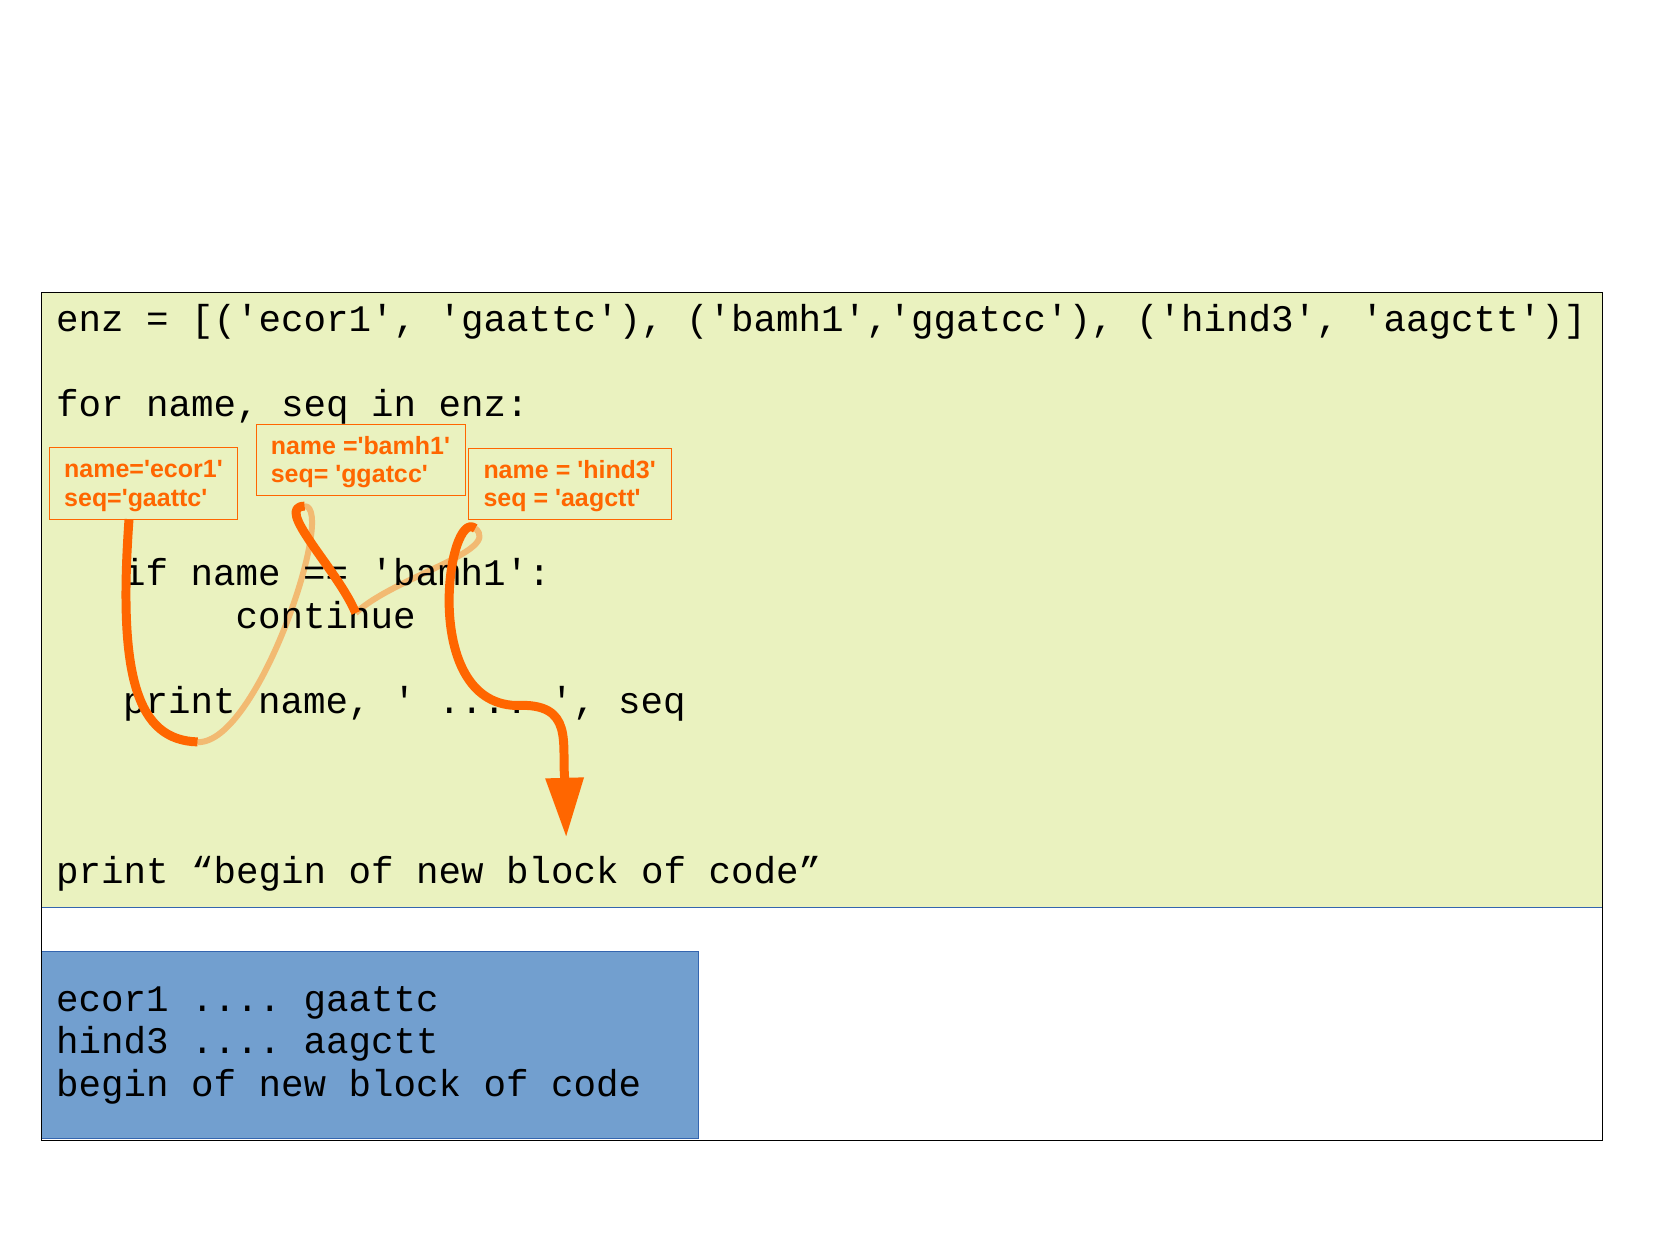

enz = [('ecor1', 'gaattc'), ('bamh1','ggatcc'), ('hind3', 'aagctt')]
for name, seq in enz:
print “begin of new block of code”
ecor1 .... gaattc
hind3 .... aagctt
begin of new block of code
name ='bamh1'
seq= 'ggatcc'
name='ecor1'
seq='gaattc'
name = 'hind3'
seq = 'aagctt'
 if name == 'bamh1':
 continue
 print name, ' .... ', seq